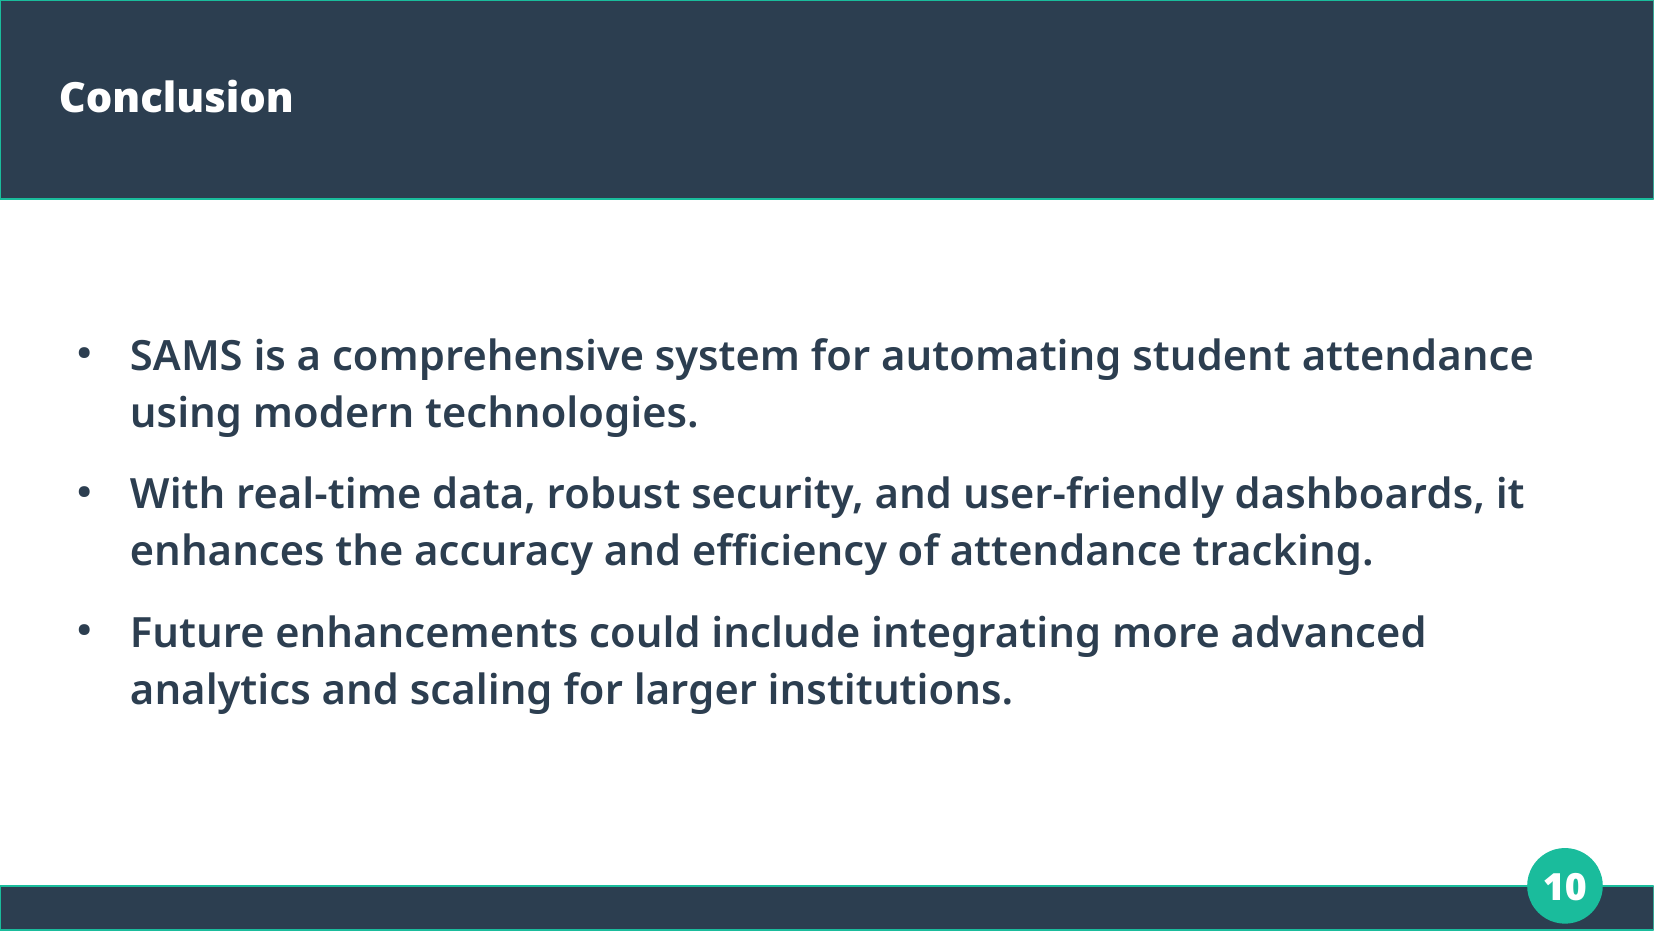

# Conclusion
SAMS is a comprehensive system for automating student attendance using modern technologies.
With real-time data, robust security, and user-friendly dashboards, it enhances the accuracy and efficiency of attendance tracking.
Future enhancements could include integrating more advanced analytics and scaling for larger institutions.
10